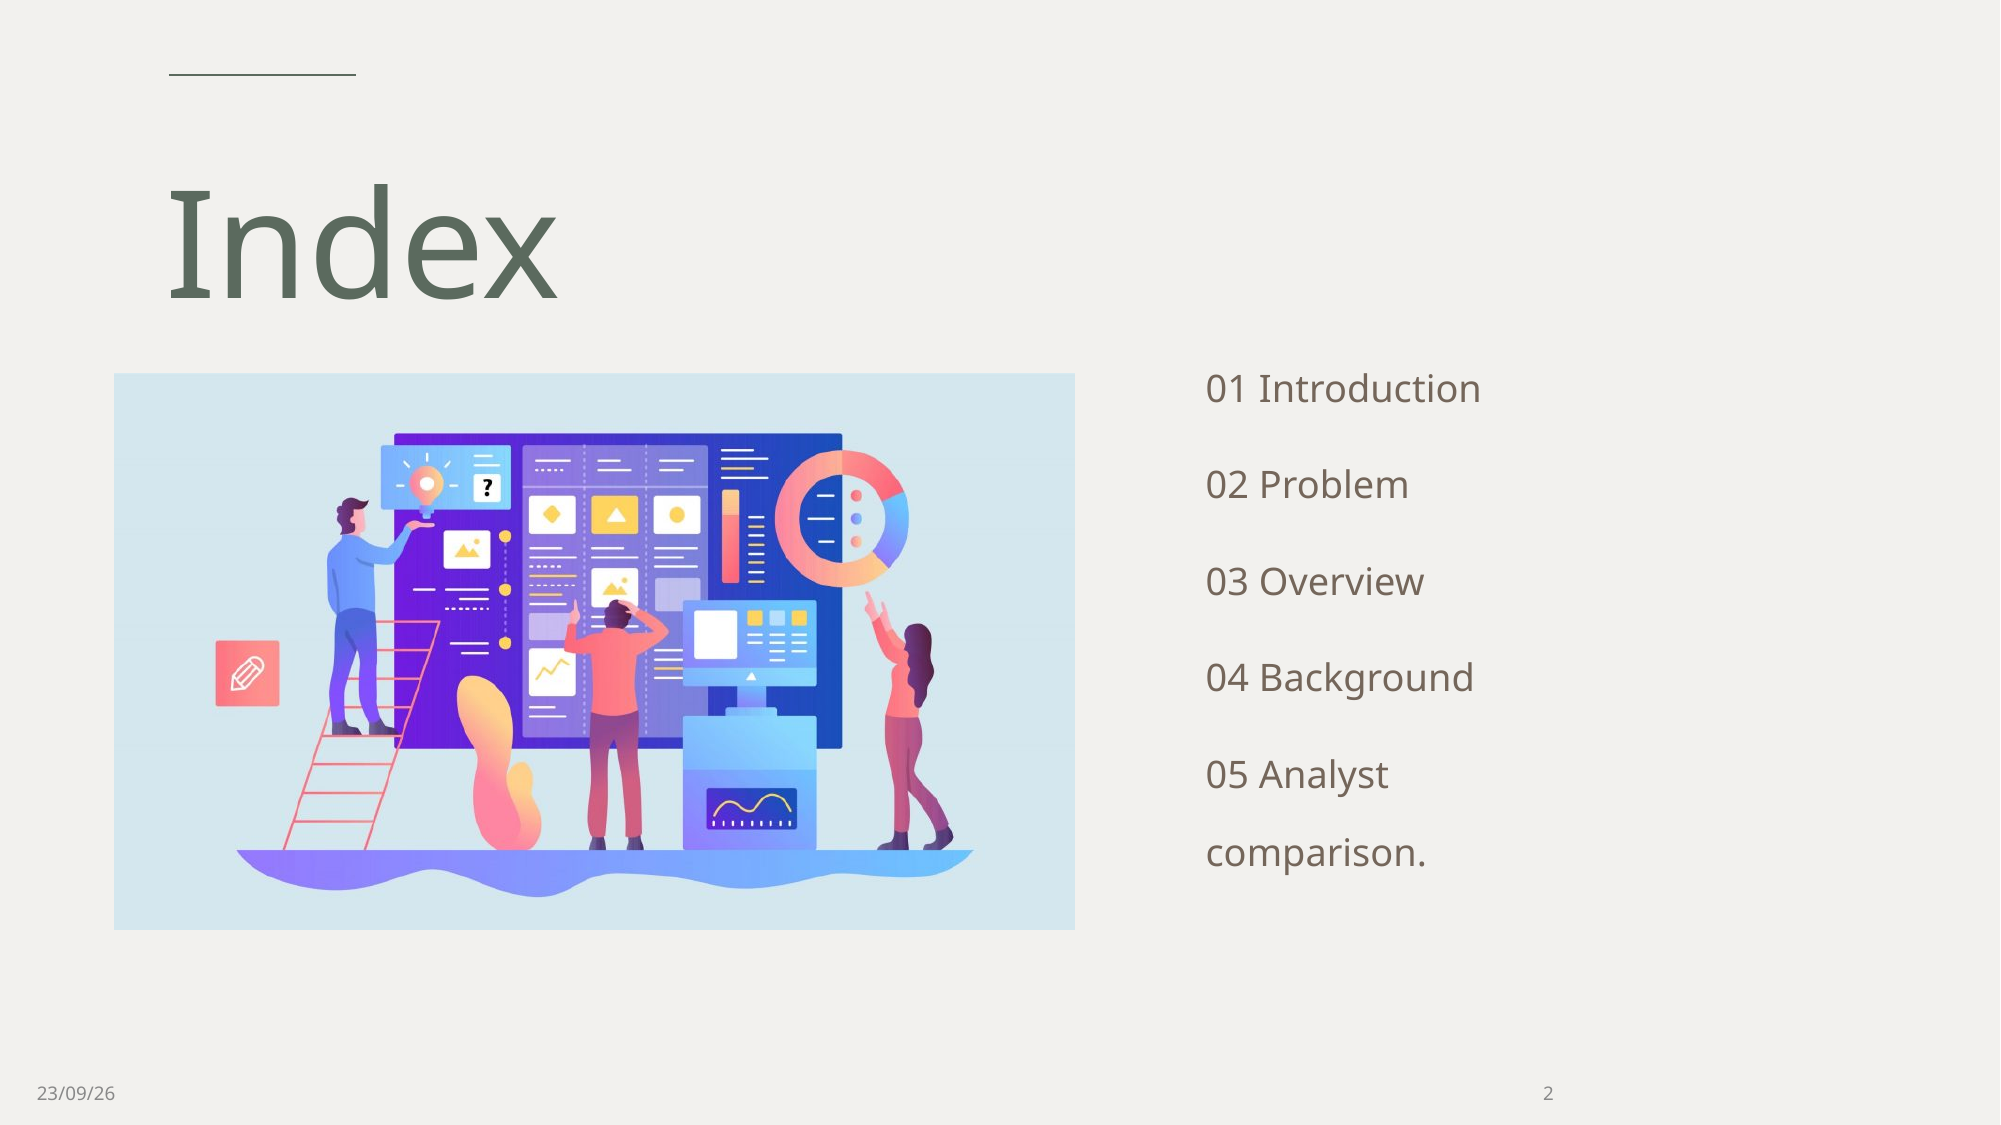

# Index
01 Introduction
02 Problem
03 Overview
04 Background
05 Analyst comparison.